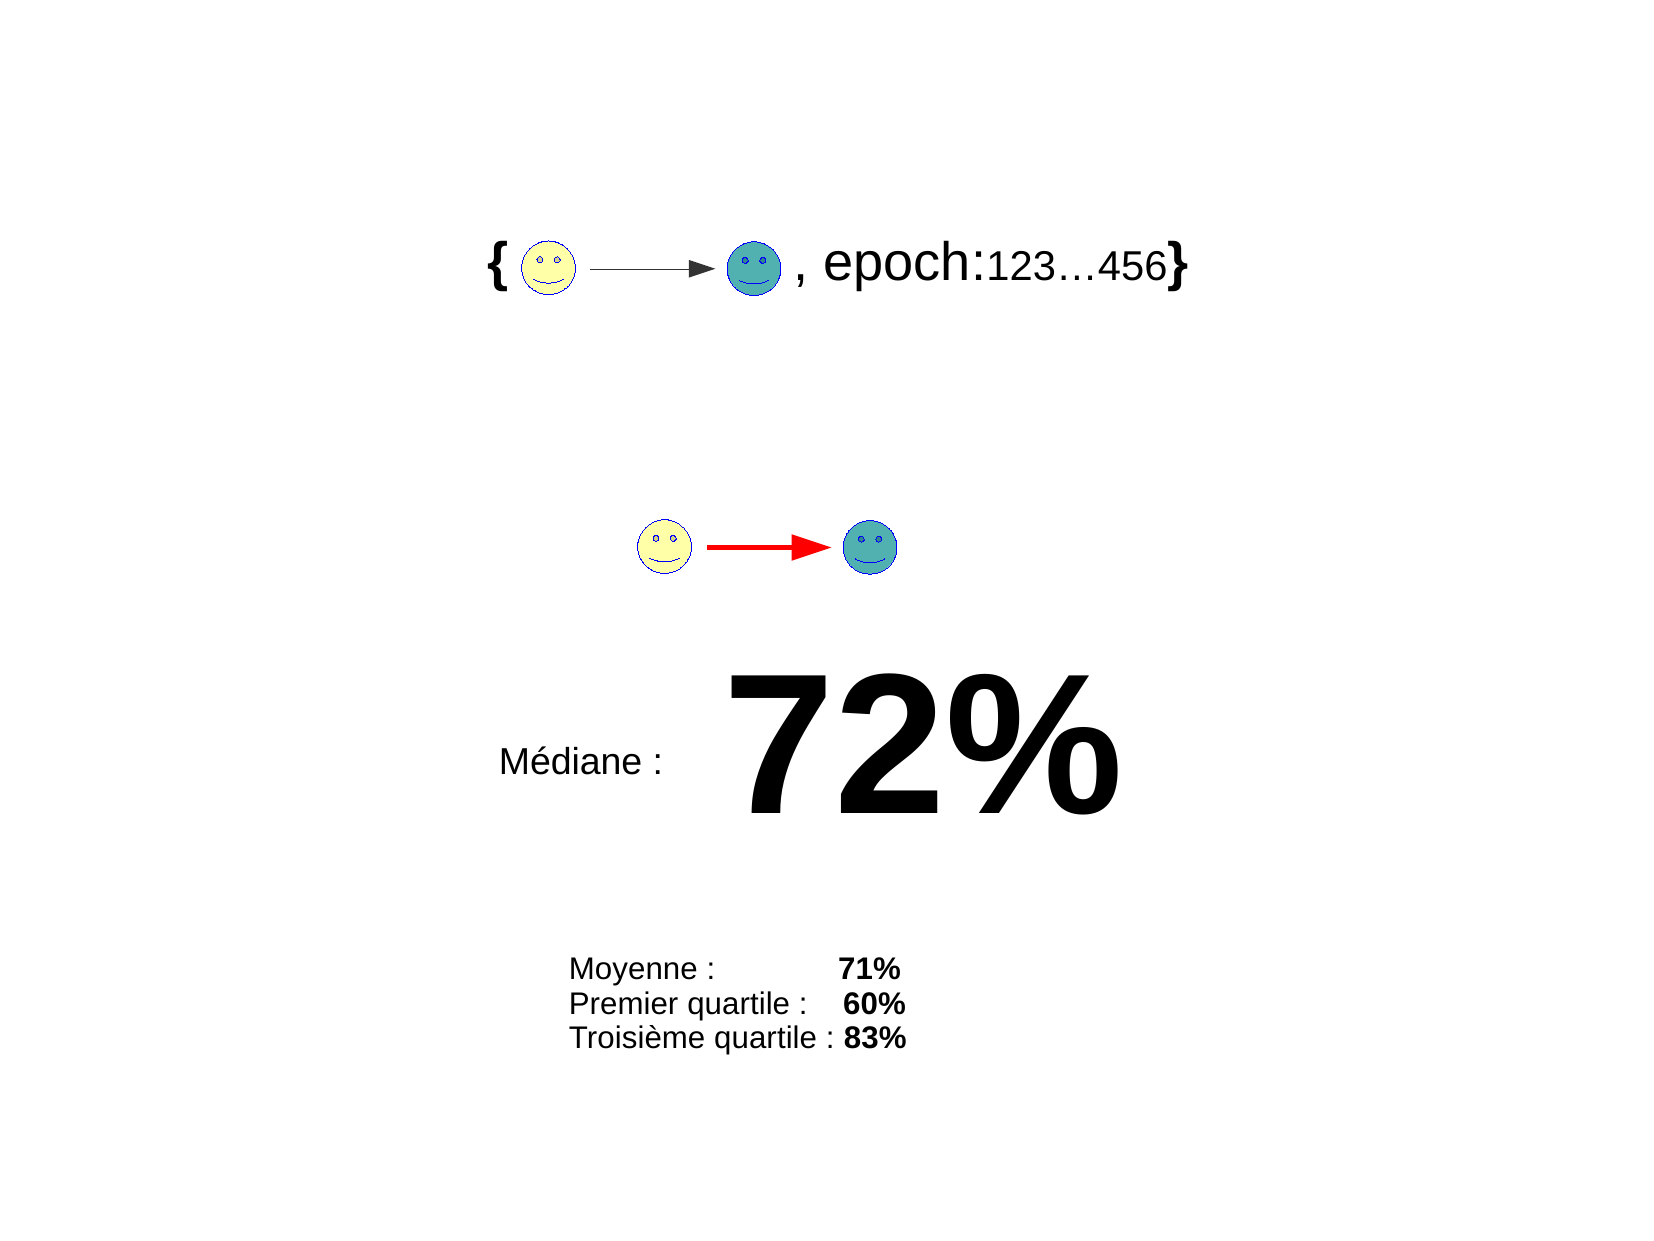

{ , epoch:123…456}
72%
Médiane :
Moyenne : 71%
Premier quartile : 60%
Troisième quartile : 83%